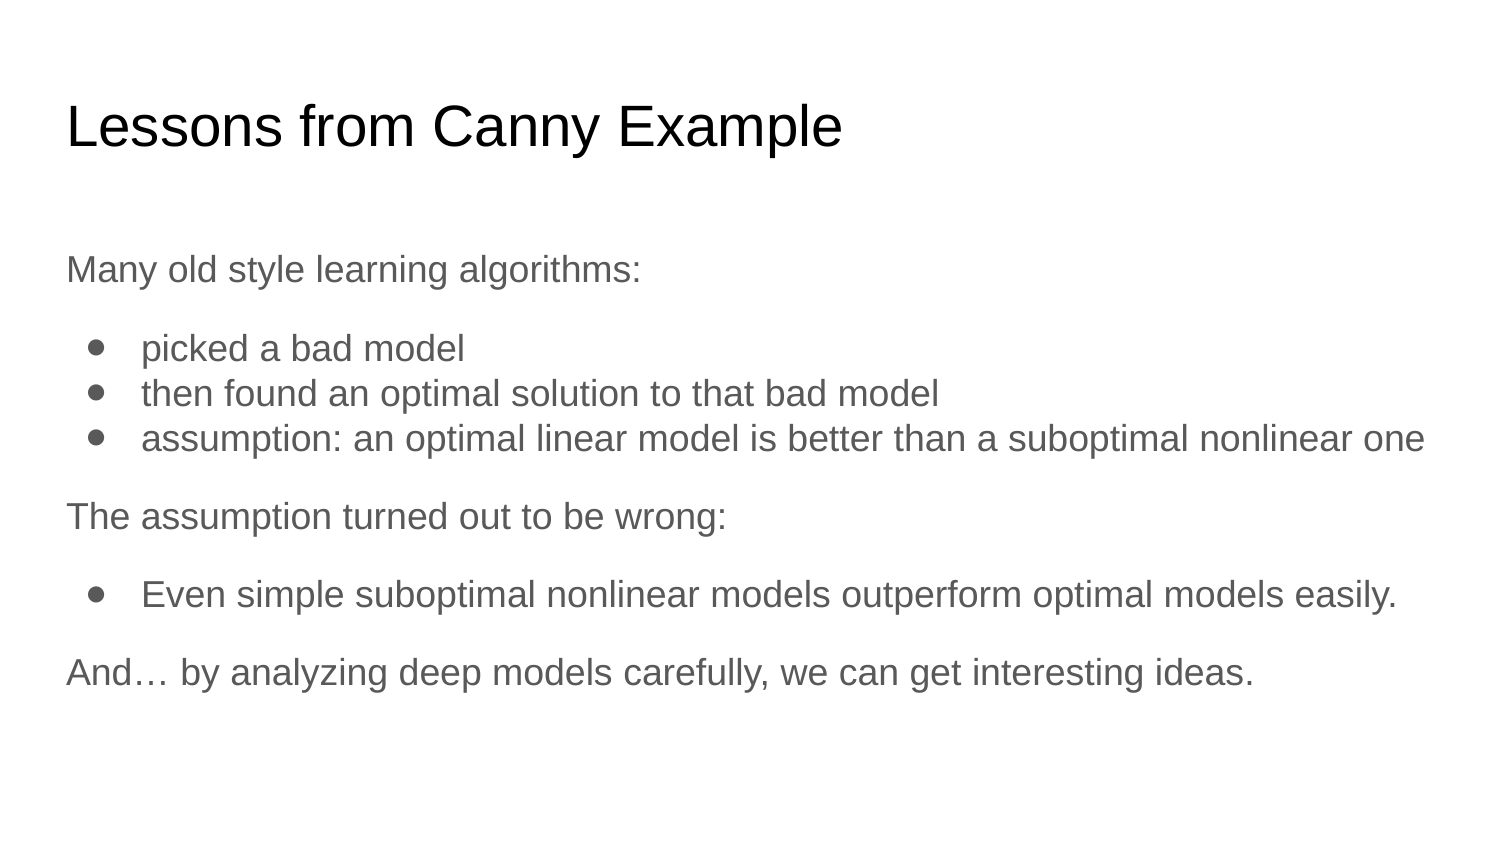

# Lessons from Canny Example
Many old style learning algorithms:
picked a bad model
then found an optimal solution to that bad model
assumption: an optimal linear model is better than a suboptimal nonlinear one
The assumption turned out to be wrong:
Even simple suboptimal nonlinear models outperform optimal models easily.
And… by analyzing deep models carefully, we can get interesting ideas.